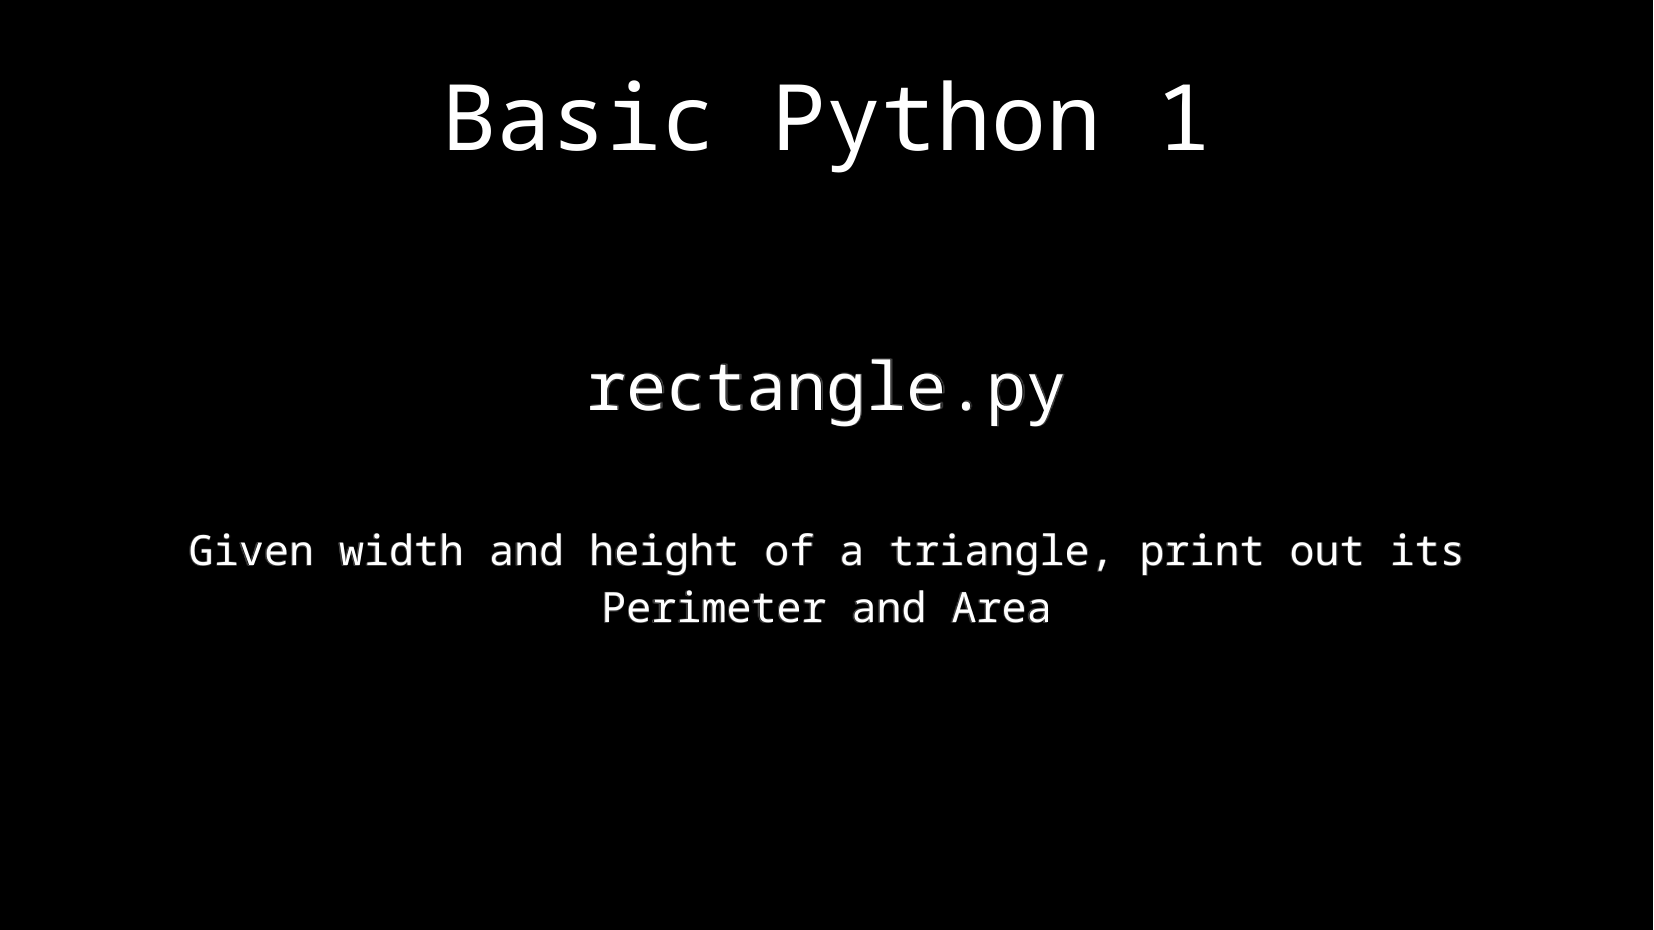

Basic Python 1
# rectangle.py
Given width and height of a triangle, print out its Perimeter and Area